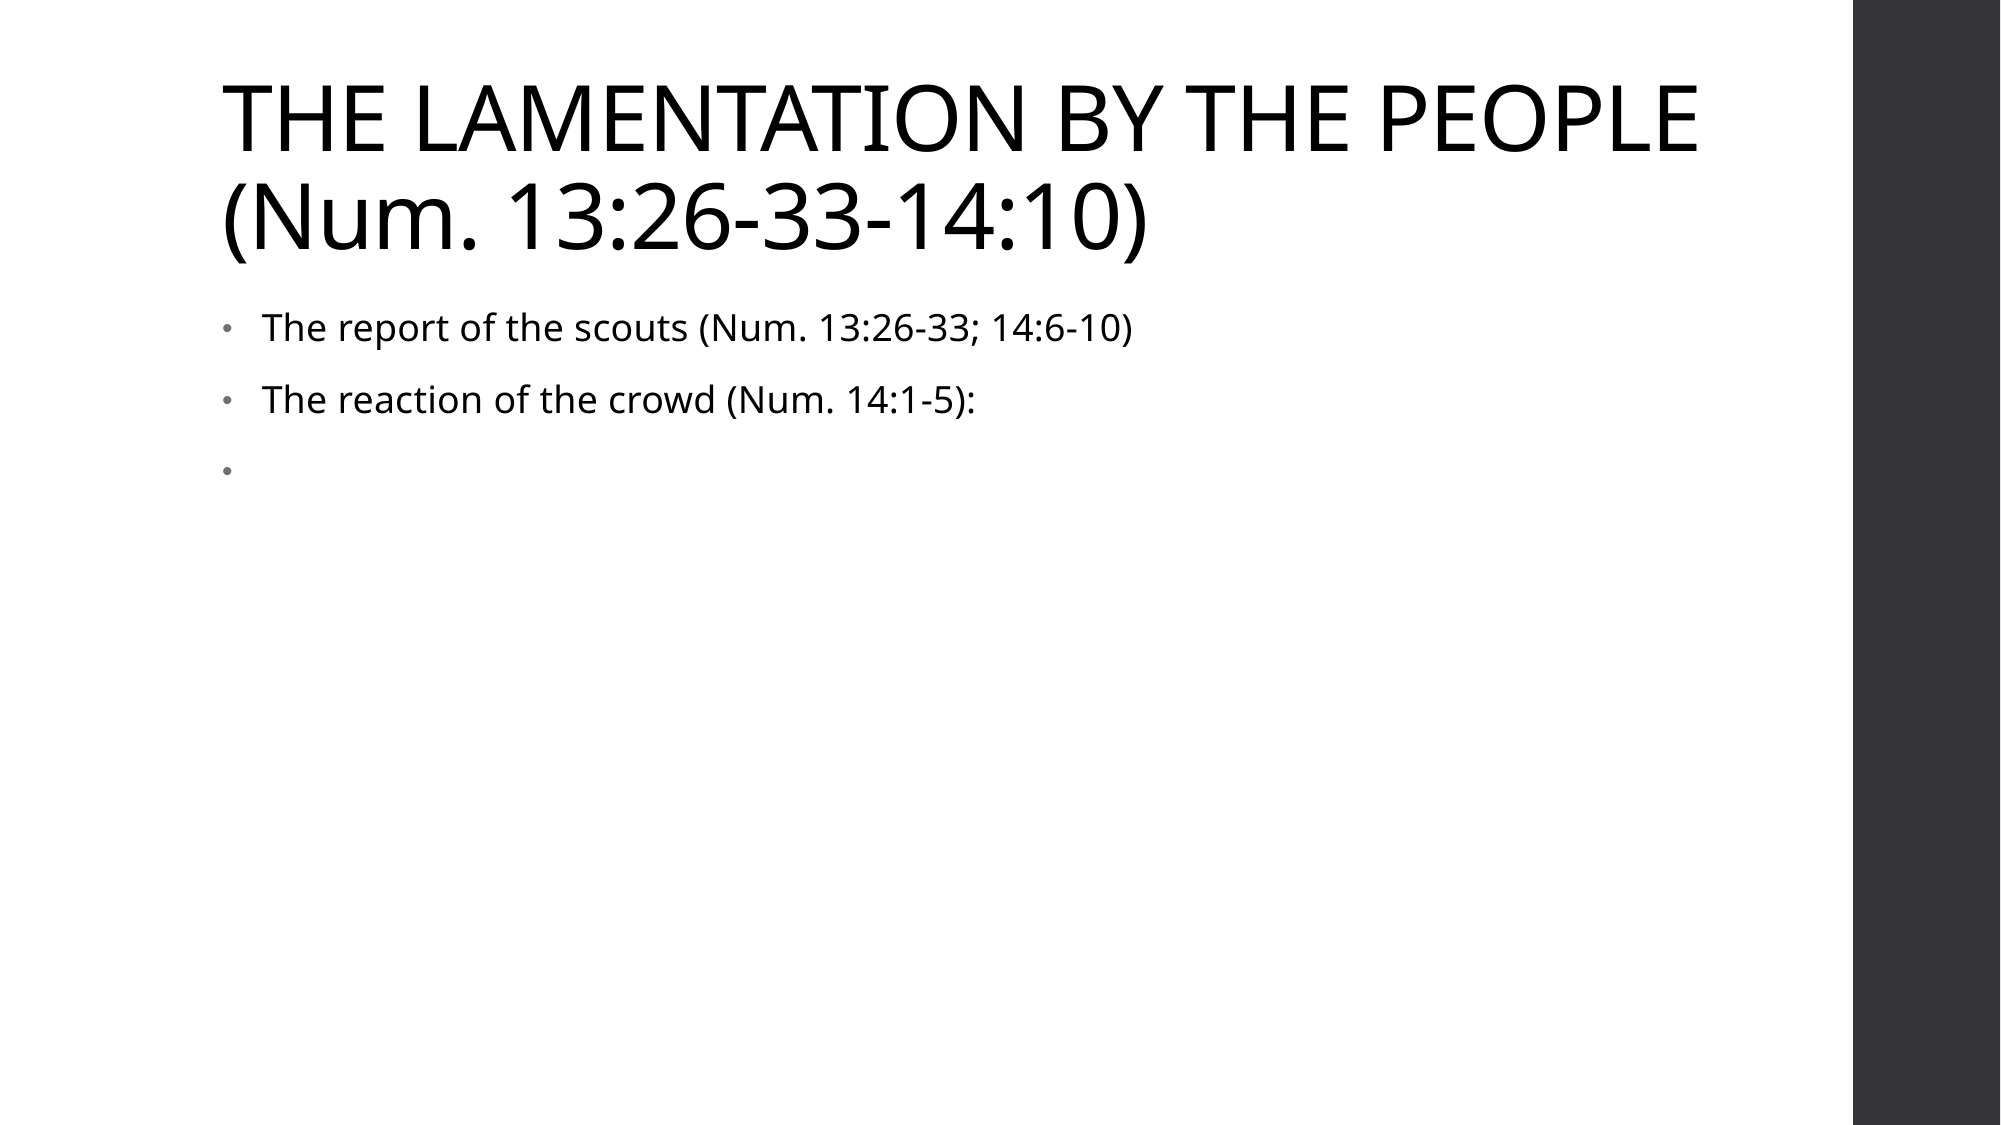

# THE LAMENTATION BY THE PEOPLE (Num. 13:26-33-14:10)
 The report of the scouts (Num. 13:26-33; 14:6-10)
 The reaction of the crowd (Num. 14:1-5):